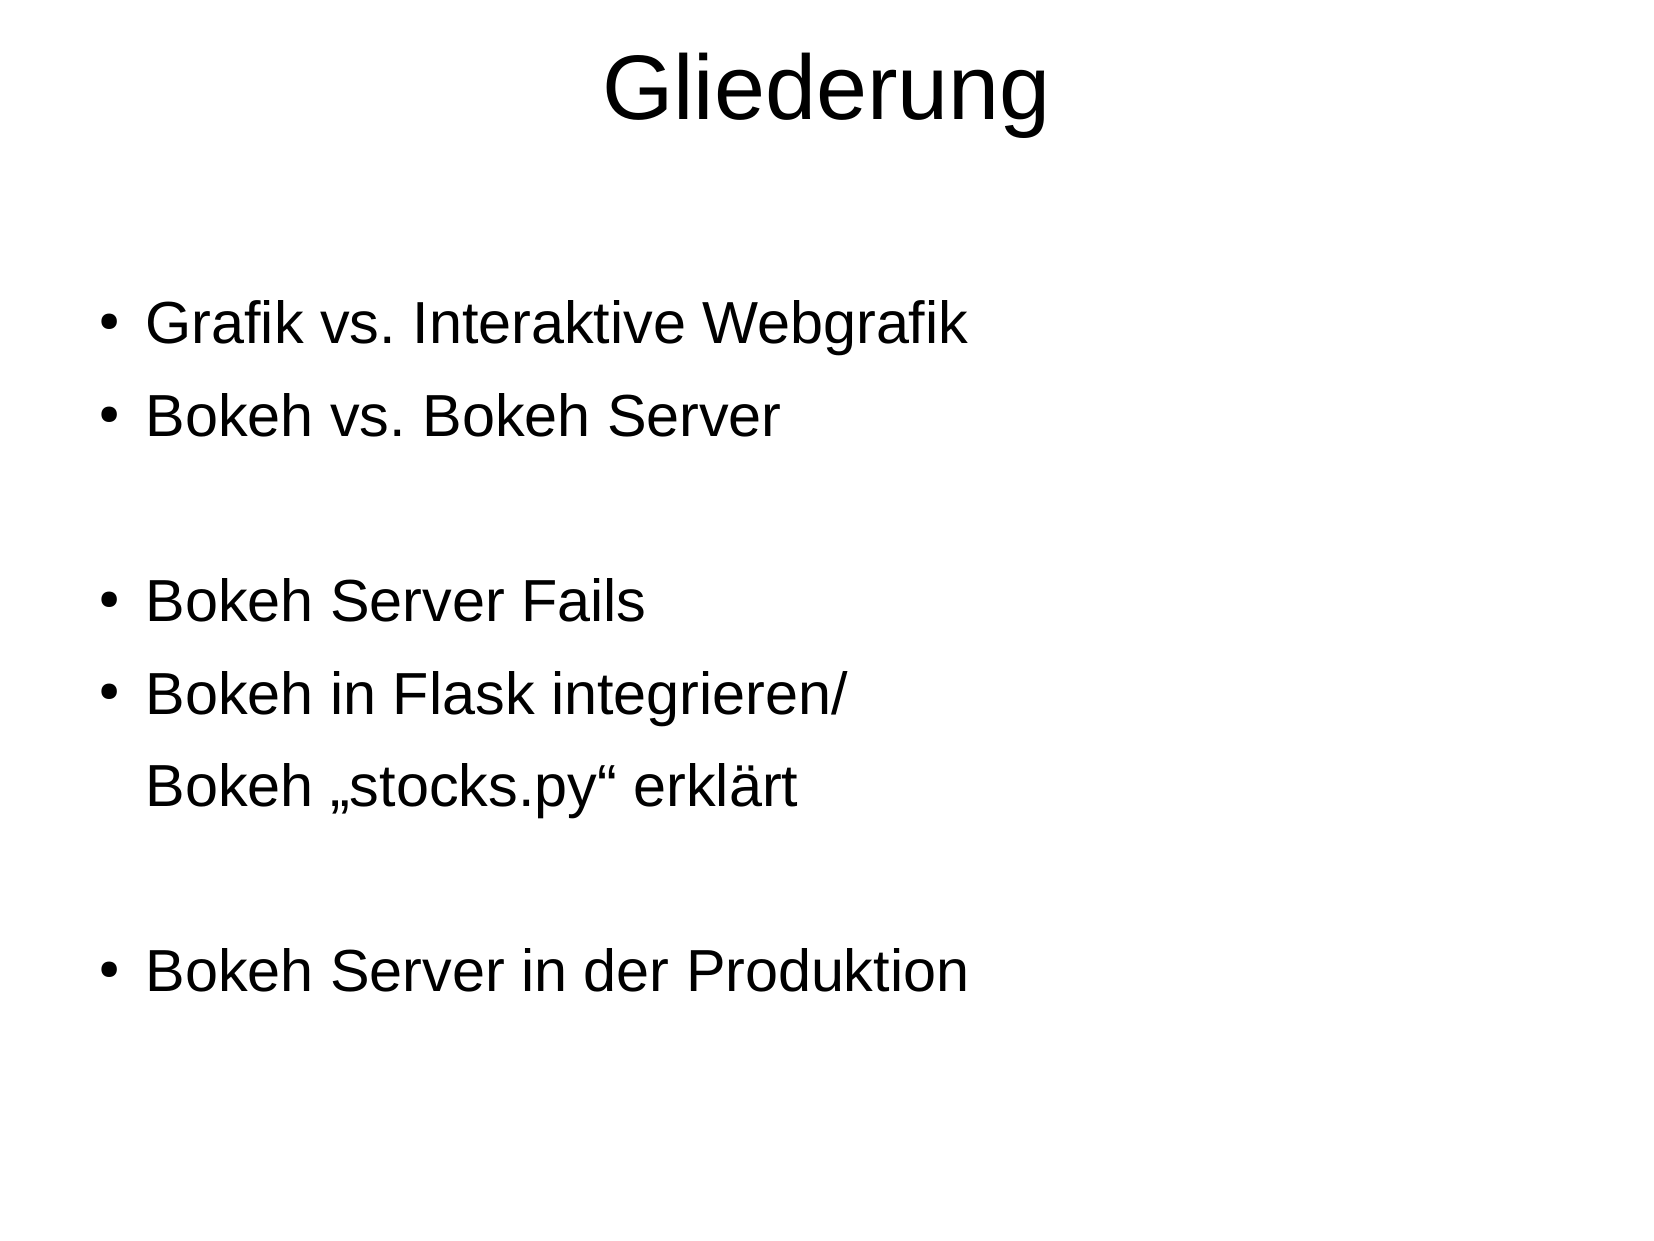

# Gliederung
Grafik vs. Interaktive Webgrafik
Bokeh vs. Bokeh Server
Bokeh Server Fails
Bokeh in Flask integrieren/
Bokeh „stocks.py“ erklärt
Bokeh Server in der Produktion